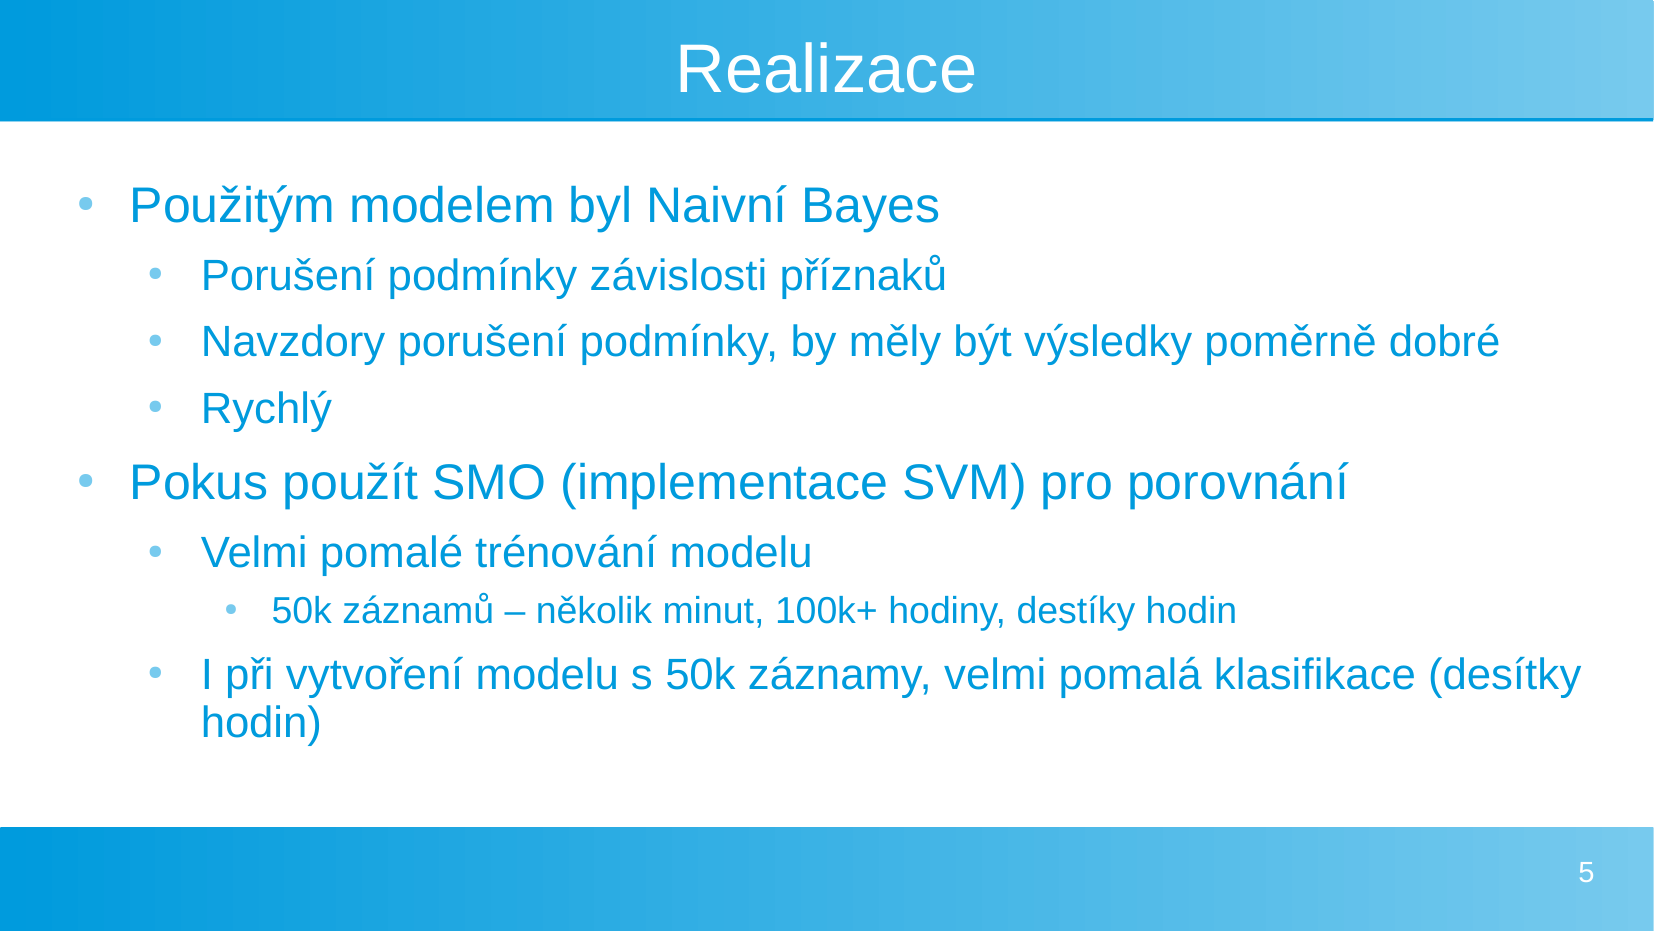

# Realizace
Použitým modelem byl Naivní Bayes
Porušení podmínky závislosti příznaků
Navzdory porušení podmínky, by měly být výsledky poměrně dobré
Rychlý
Pokus použít SMO (implementace SVM) pro porovnání
Velmi pomalé trénování modelu
50k záznamů – několik minut, 100k+ hodiny, destíky hodin
I při vytvoření modelu s 50k záznamy, velmi pomalá klasifikace (desítky hodin)
5